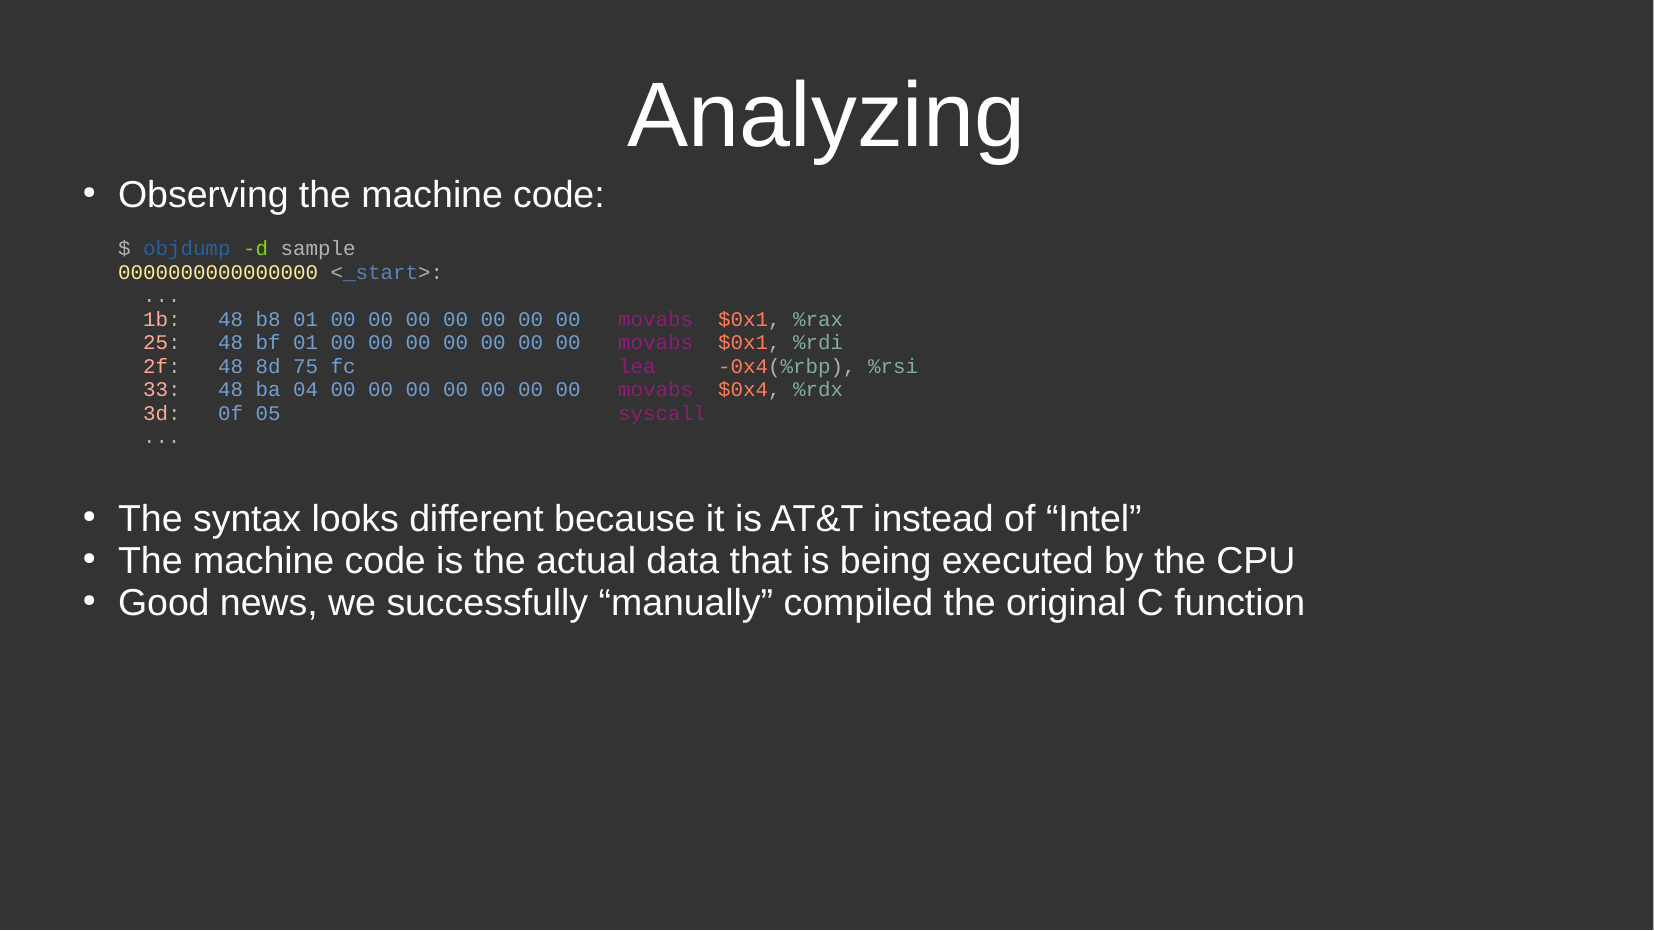

# Analyzing
Observing the machine code:
$ objdump -d sample
0000000000000000 <_start>:
 ...
 1b: 48 b8 01 00 00 00 00 00 00 00 movabs	$0x1, %rax
 25: 48 bf 01 00 00 00 00 00 00 00 movabs	$0x1, %rdi
 2f: 48 8d 75 fc lea 	-0x4(%rbp), %rsi
 33: 48 ba 04 00 00 00 00 00 00 00 movabs 	$0x4, %rdx
 3d: 0f 05 syscall
 ...
The syntax looks different because it is AT&T instead of “Intel”
The machine code is the actual data that is being executed by the CPU
Good news, we successfully “manually” compiled the original C function